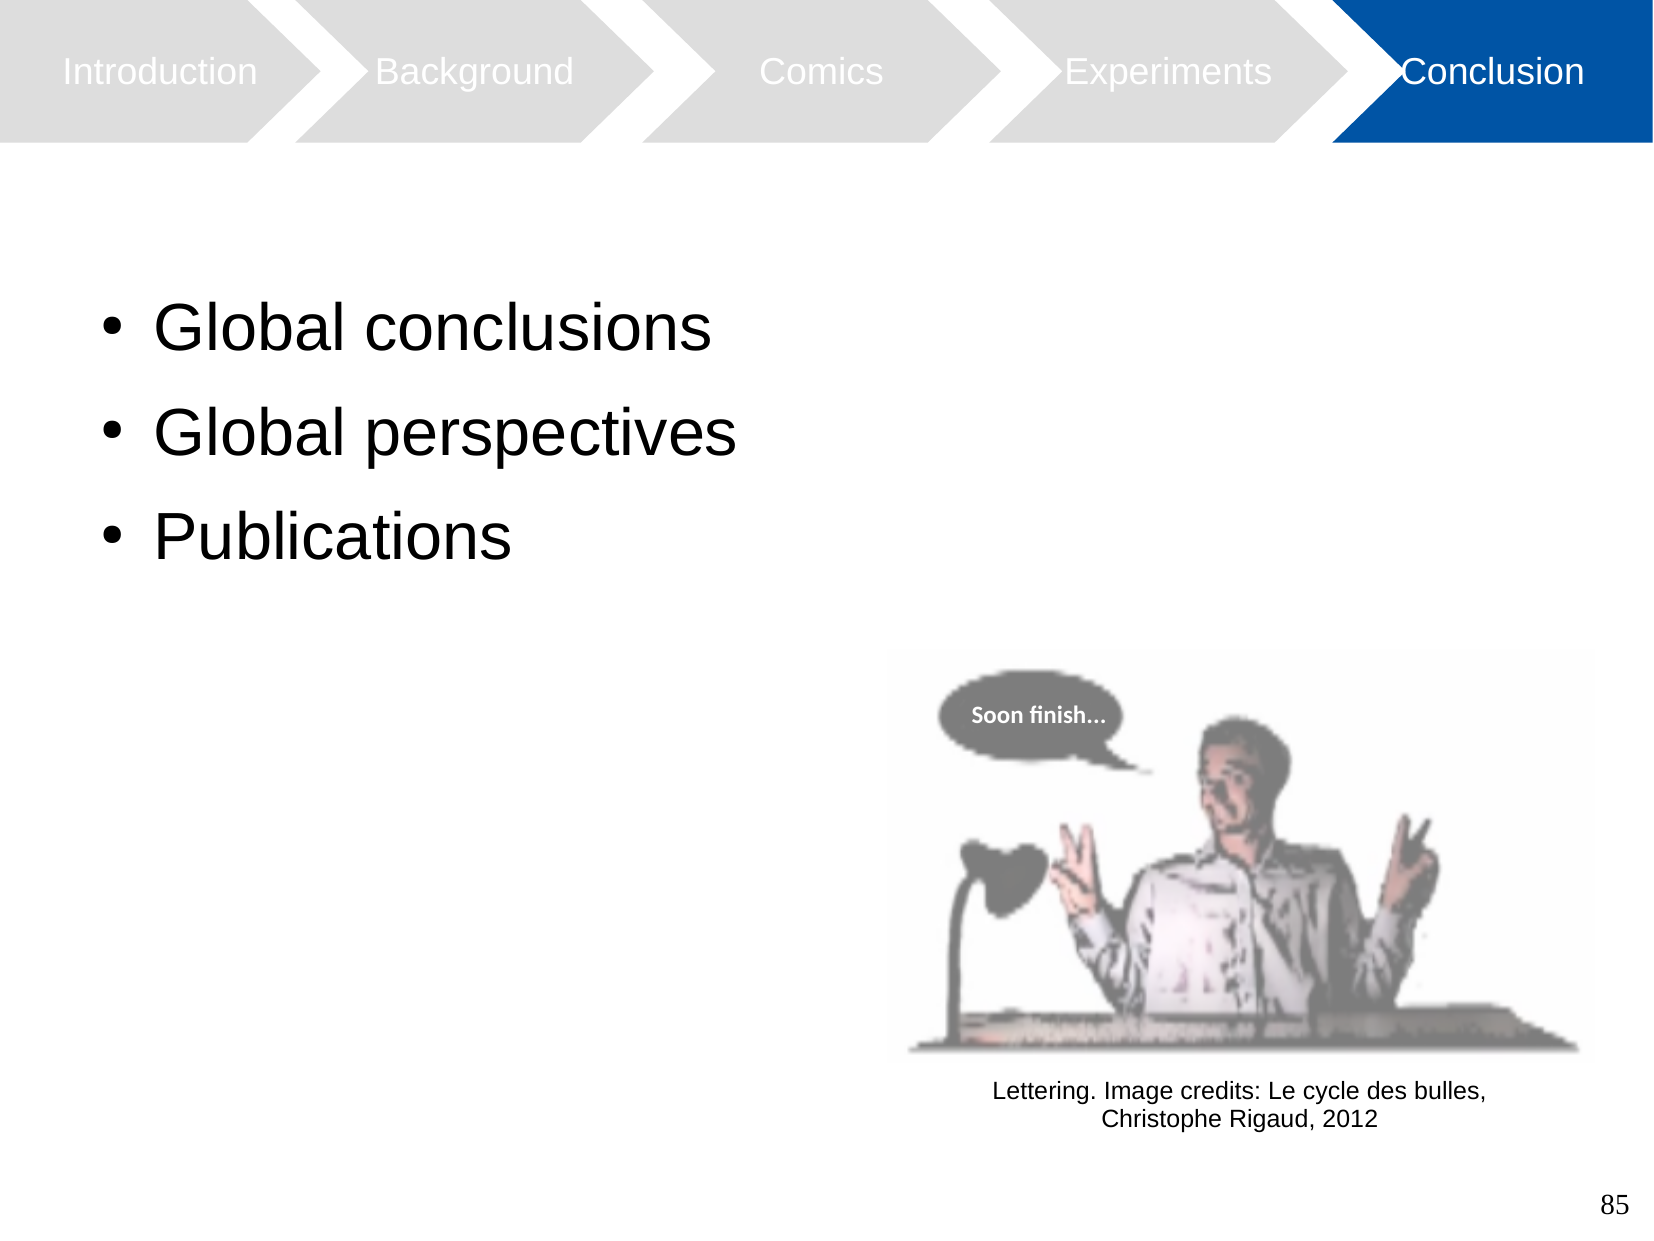

# Outlines
Introduction
Background
Comics
Conclusion
Experiments
Global conclusions
Global perspectives
Publications
Soon finish...
Lettering. Image credits: Le cycle des bulles, Christophe Rigaud, 2012
85